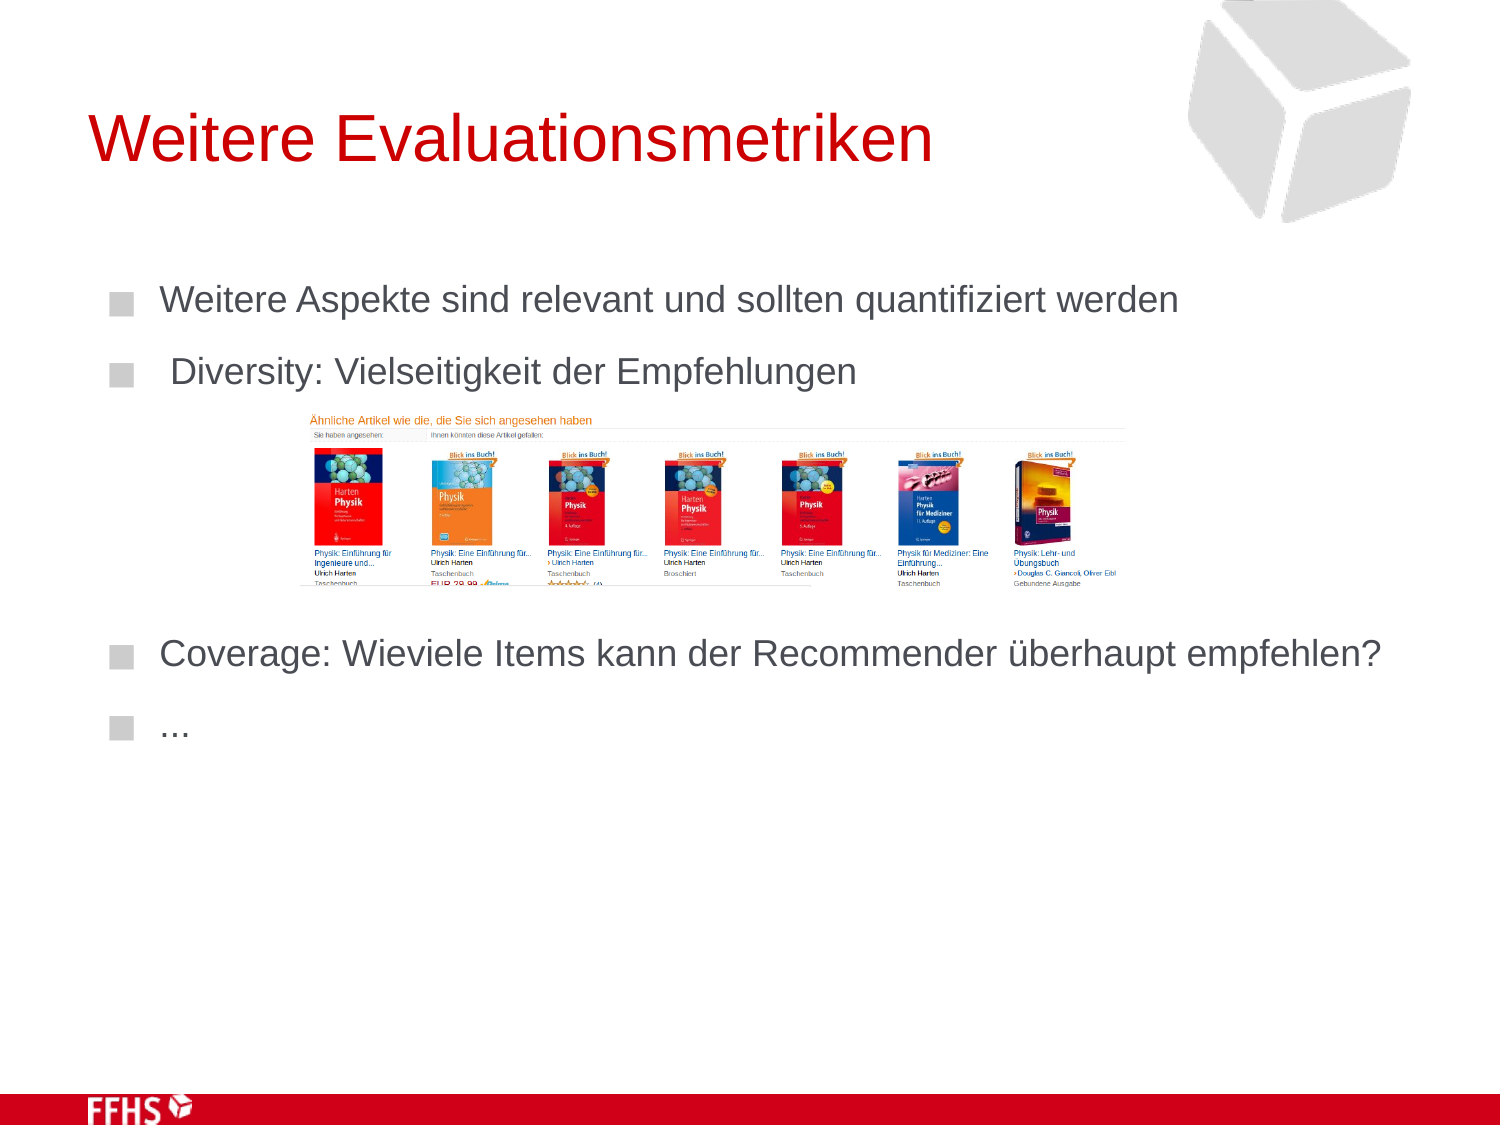

# Weitere Evaluationsmetriken
Weitere Aspekte sind relevant und sollten quantifiziert werden
 Diversity: Vielseitigkeit der Empfehlungen
Coverage: Wieviele Items kann der Recommender überhaupt empfehlen?
...